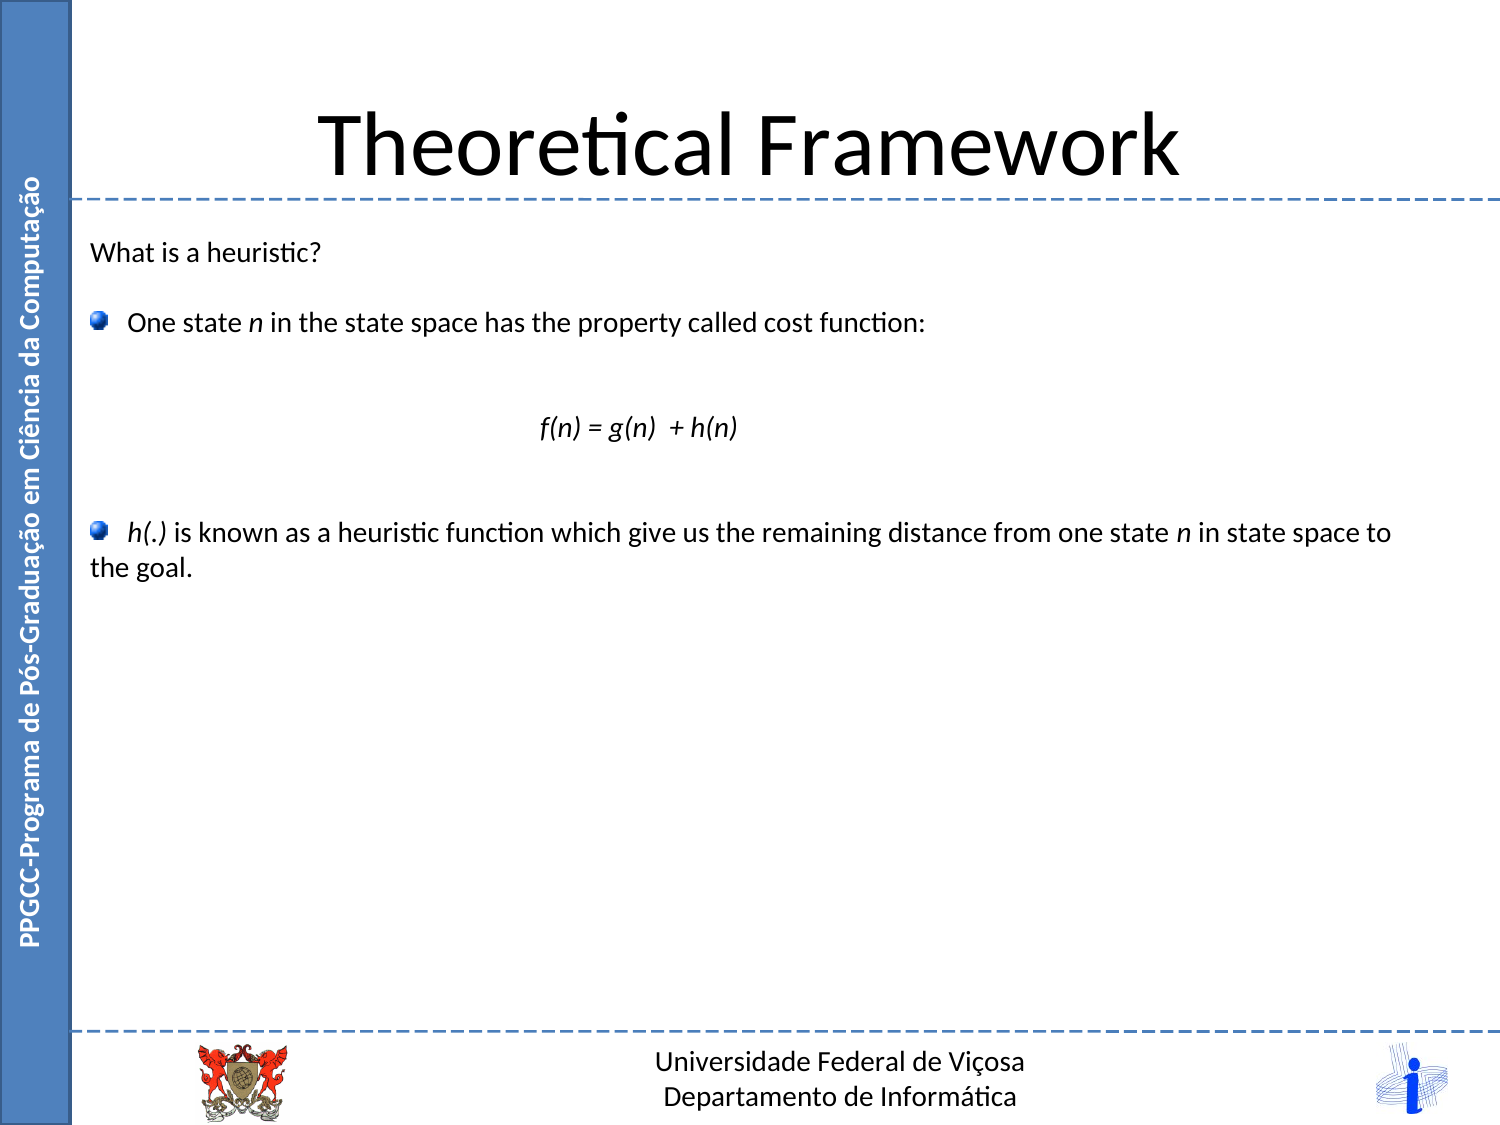

Theoretical Framework
What is a heuristic?
 One state n in the state space has the property called cost function:
						f(n) = g(n) + h(n)
 h(.) is known as a heuristic function which give us the remaining distance from one state n in state space to the goal.
PPGCC-Programa de Pós-Graduação em Ciência da Computação
Universidade Federal de Viçosa
Departamento de Informática